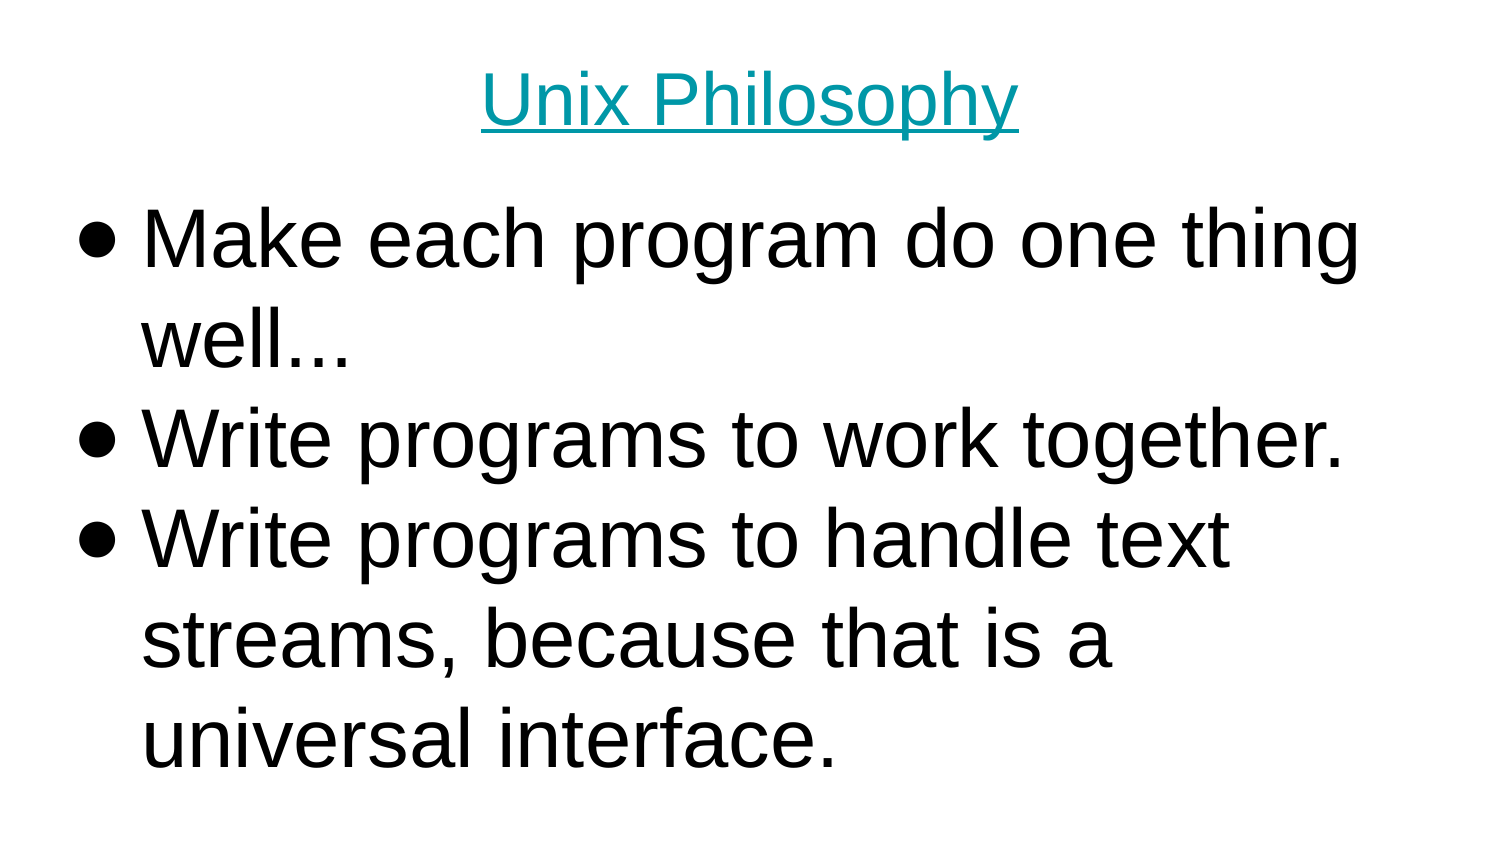

# Unix Philosophy
Make each program do one thing well...
Write programs to work together.
Write programs to handle text streams, because that is a universal interface.